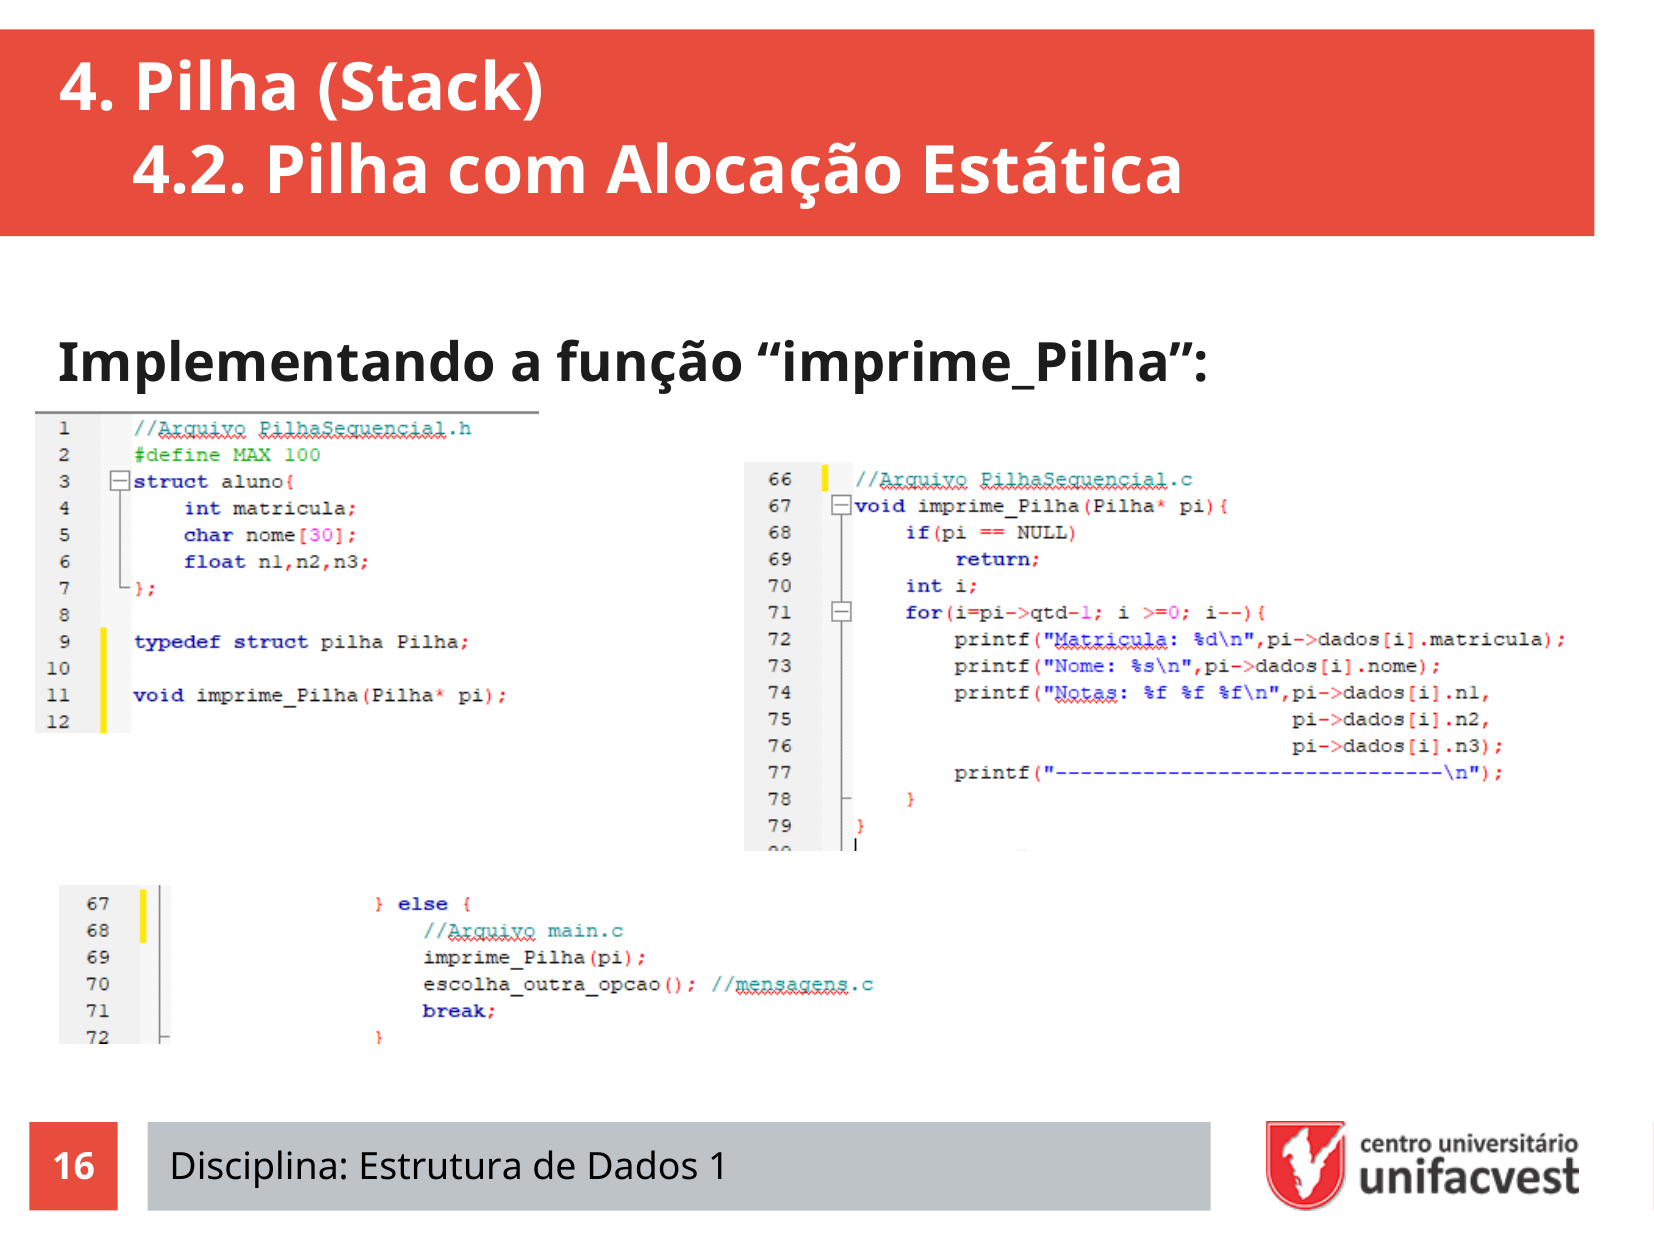

# 4. Pilha (Stack) 4.2. Pilha com Alocação Estática
Implementando a função “imprime_Pilha”:
16
Disciplina: Estrutura de Dados 1